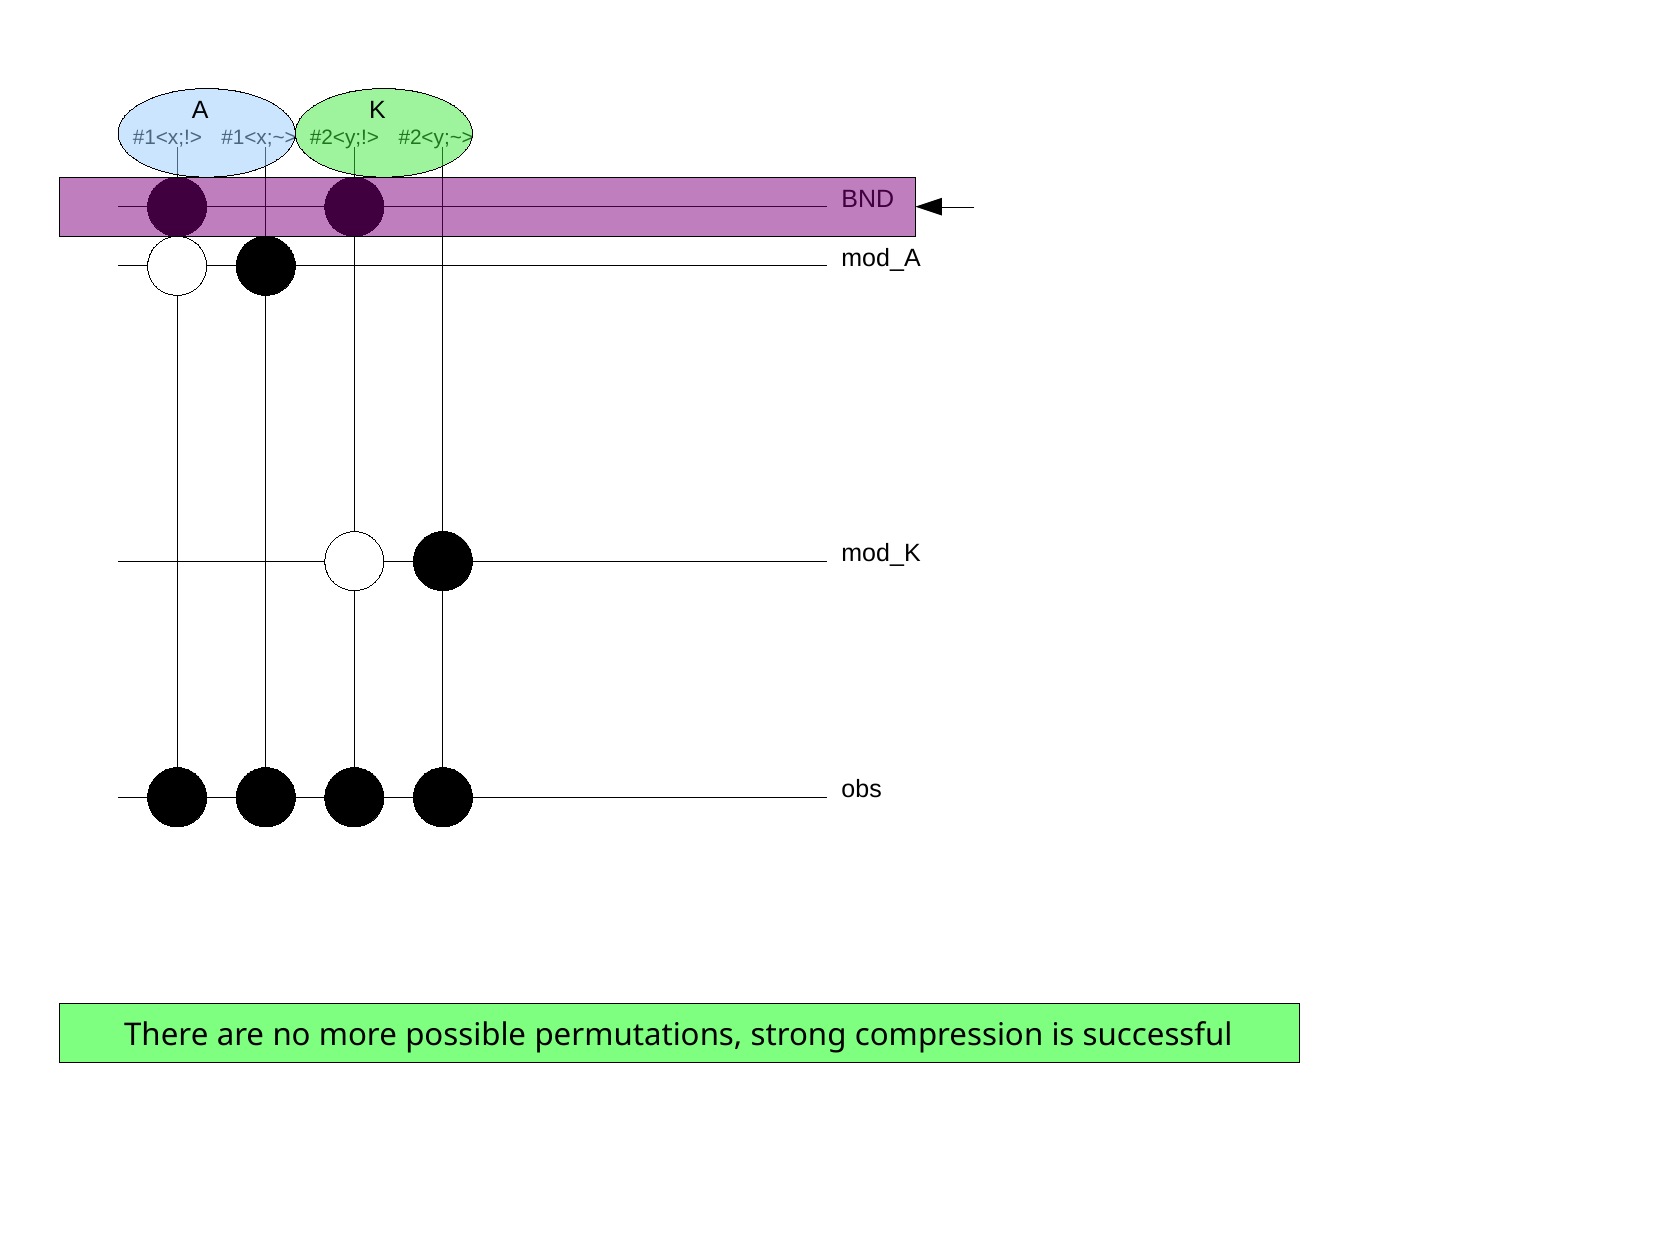

A
K
#1<x;!>
#1<x;~>
#2<y;!>
#2<y;~>
BND
mod_A
mod_K
obs
There are no more possible permutations, strong compression is successful